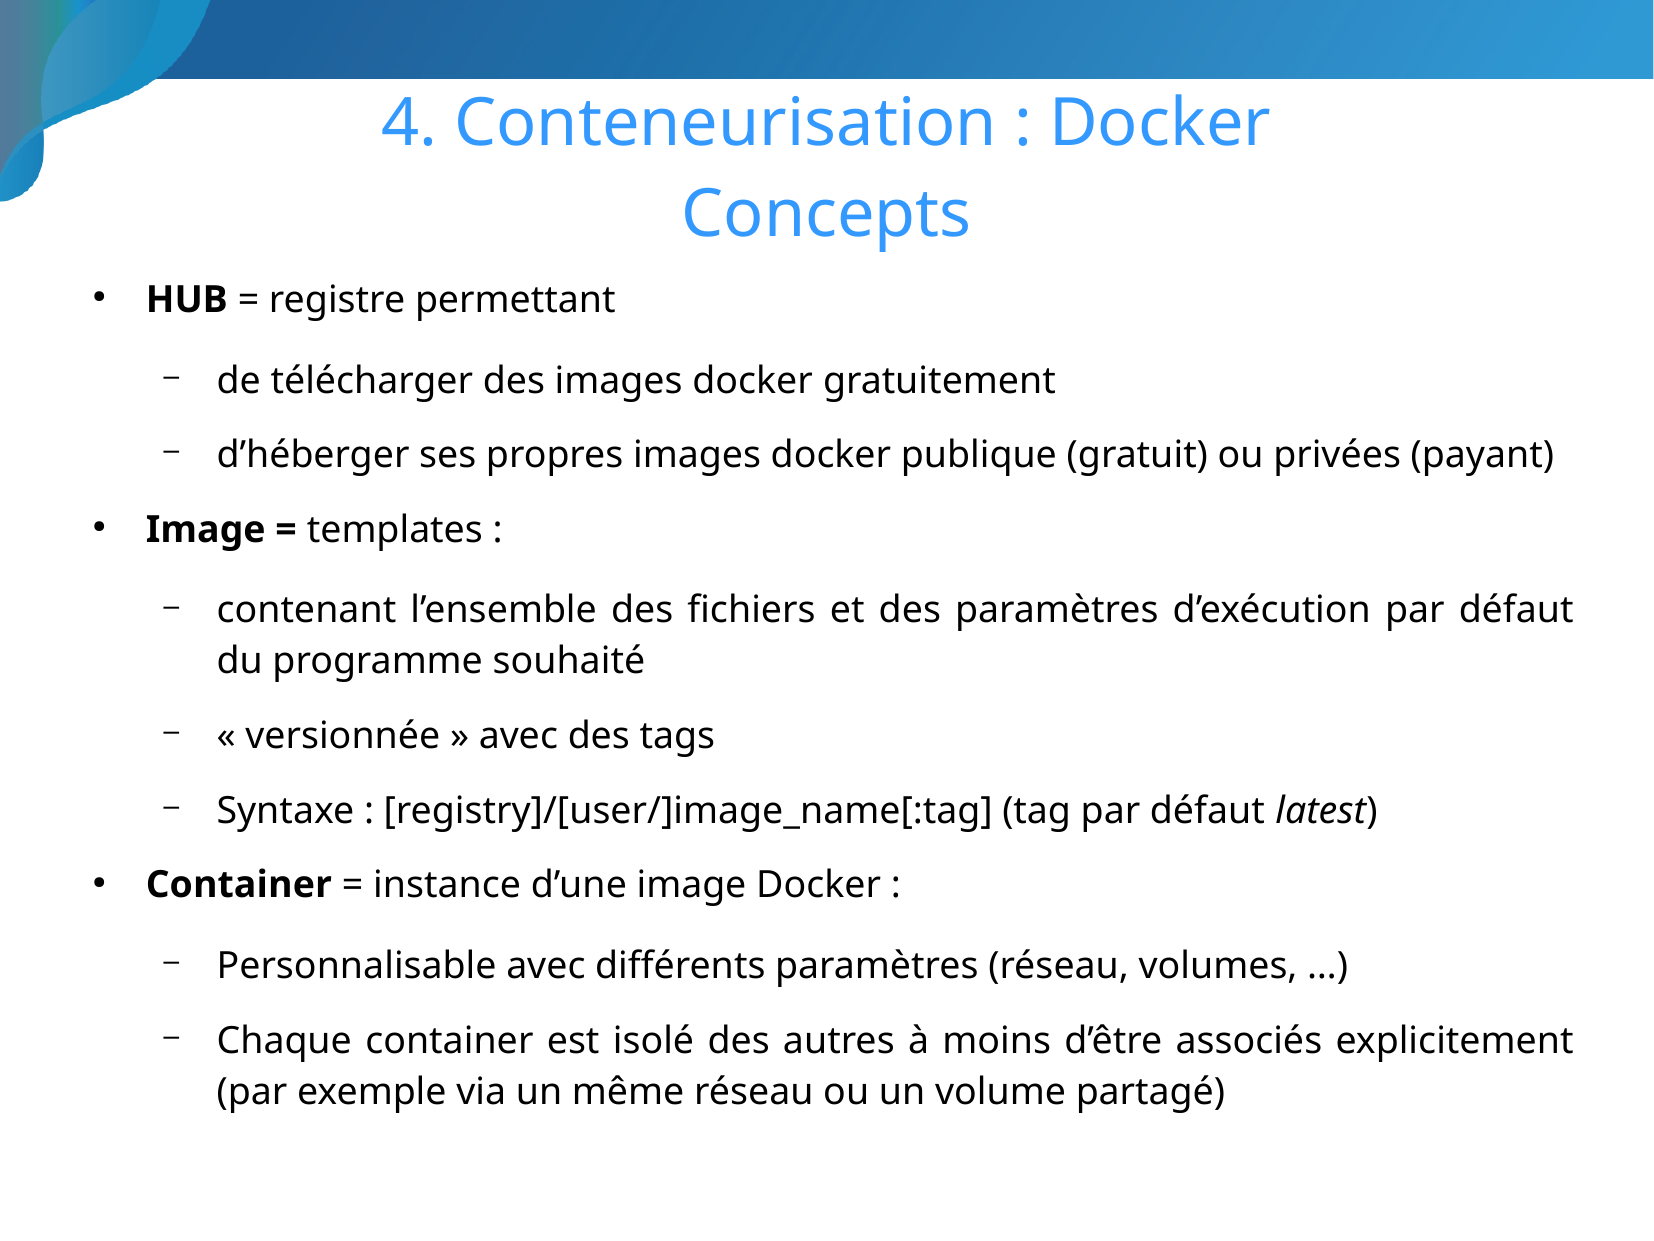

4. Conteneurisation : Docker
Concepts
# HUB = registre permettant
de télécharger des images docker gratuitement
d’héberger ses propres images docker publique (gratuit) ou privées (payant)
Image = templates :
contenant l’ensemble des fichiers et des paramètres d’exécution par défaut du programme souhaité
« versionnée » avec des tags
Syntaxe : [registry]/[user/]image_name[:tag] (tag par défaut latest)
Container = instance d’une image Docker :
Personnalisable avec différents paramètres (réseau, volumes, …)
Chaque container est isolé des autres à moins d’être associés explicitement (par exemple via un même réseau ou un volume partagé)